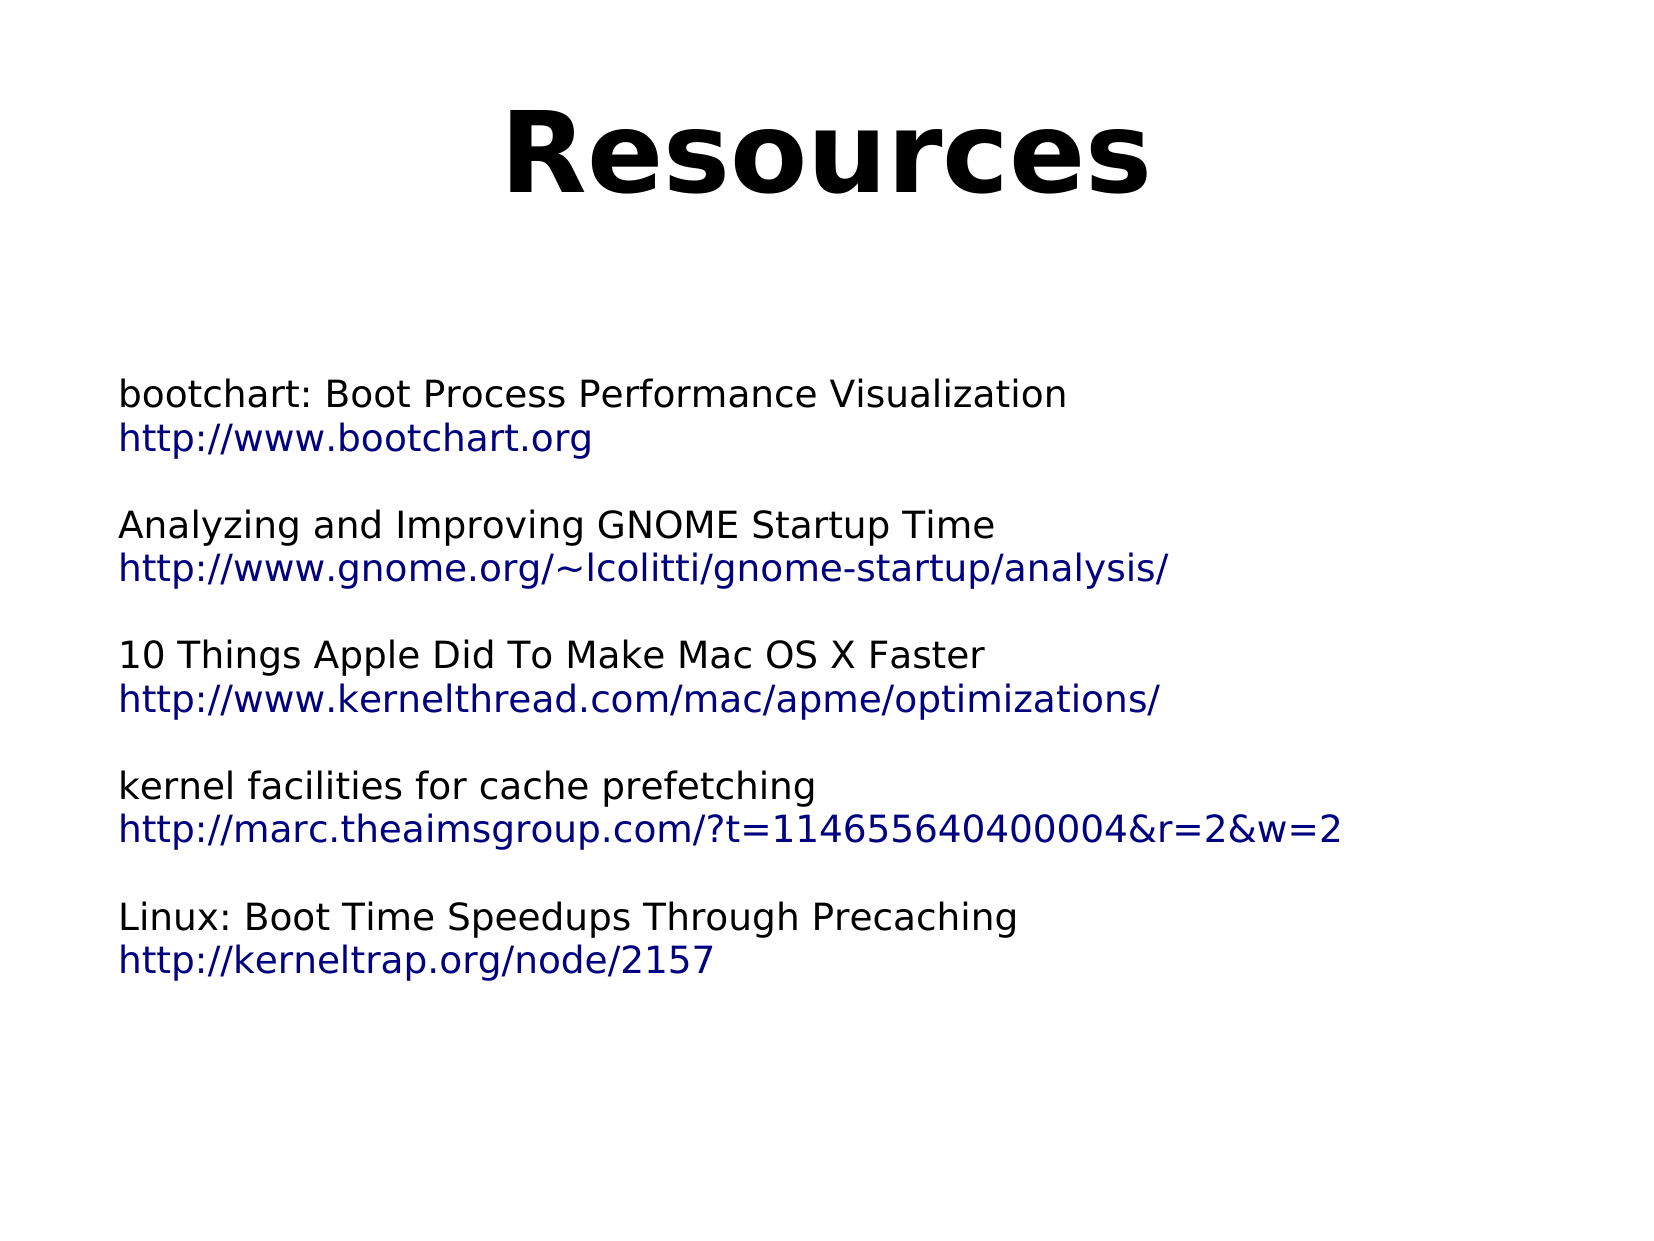

# Resources
bootchart: Boot Process Performance Visualization
http://www.bootchart.org
Analyzing and Improving GNOME Startup Time
http://www.gnome.org/~lcolitti/gnome-startup/analysis/
10 Things Apple Did To Make Mac OS X Faster
http://www.kernelthread.com/mac/apme/optimizations/
kernel facilities for cache prefetching
http://marc.theaimsgroup.com/?t=114655640400004&r=2&w=2
Linux: Boot Time Speedups Through Precaching
http://kerneltrap.org/node/2157